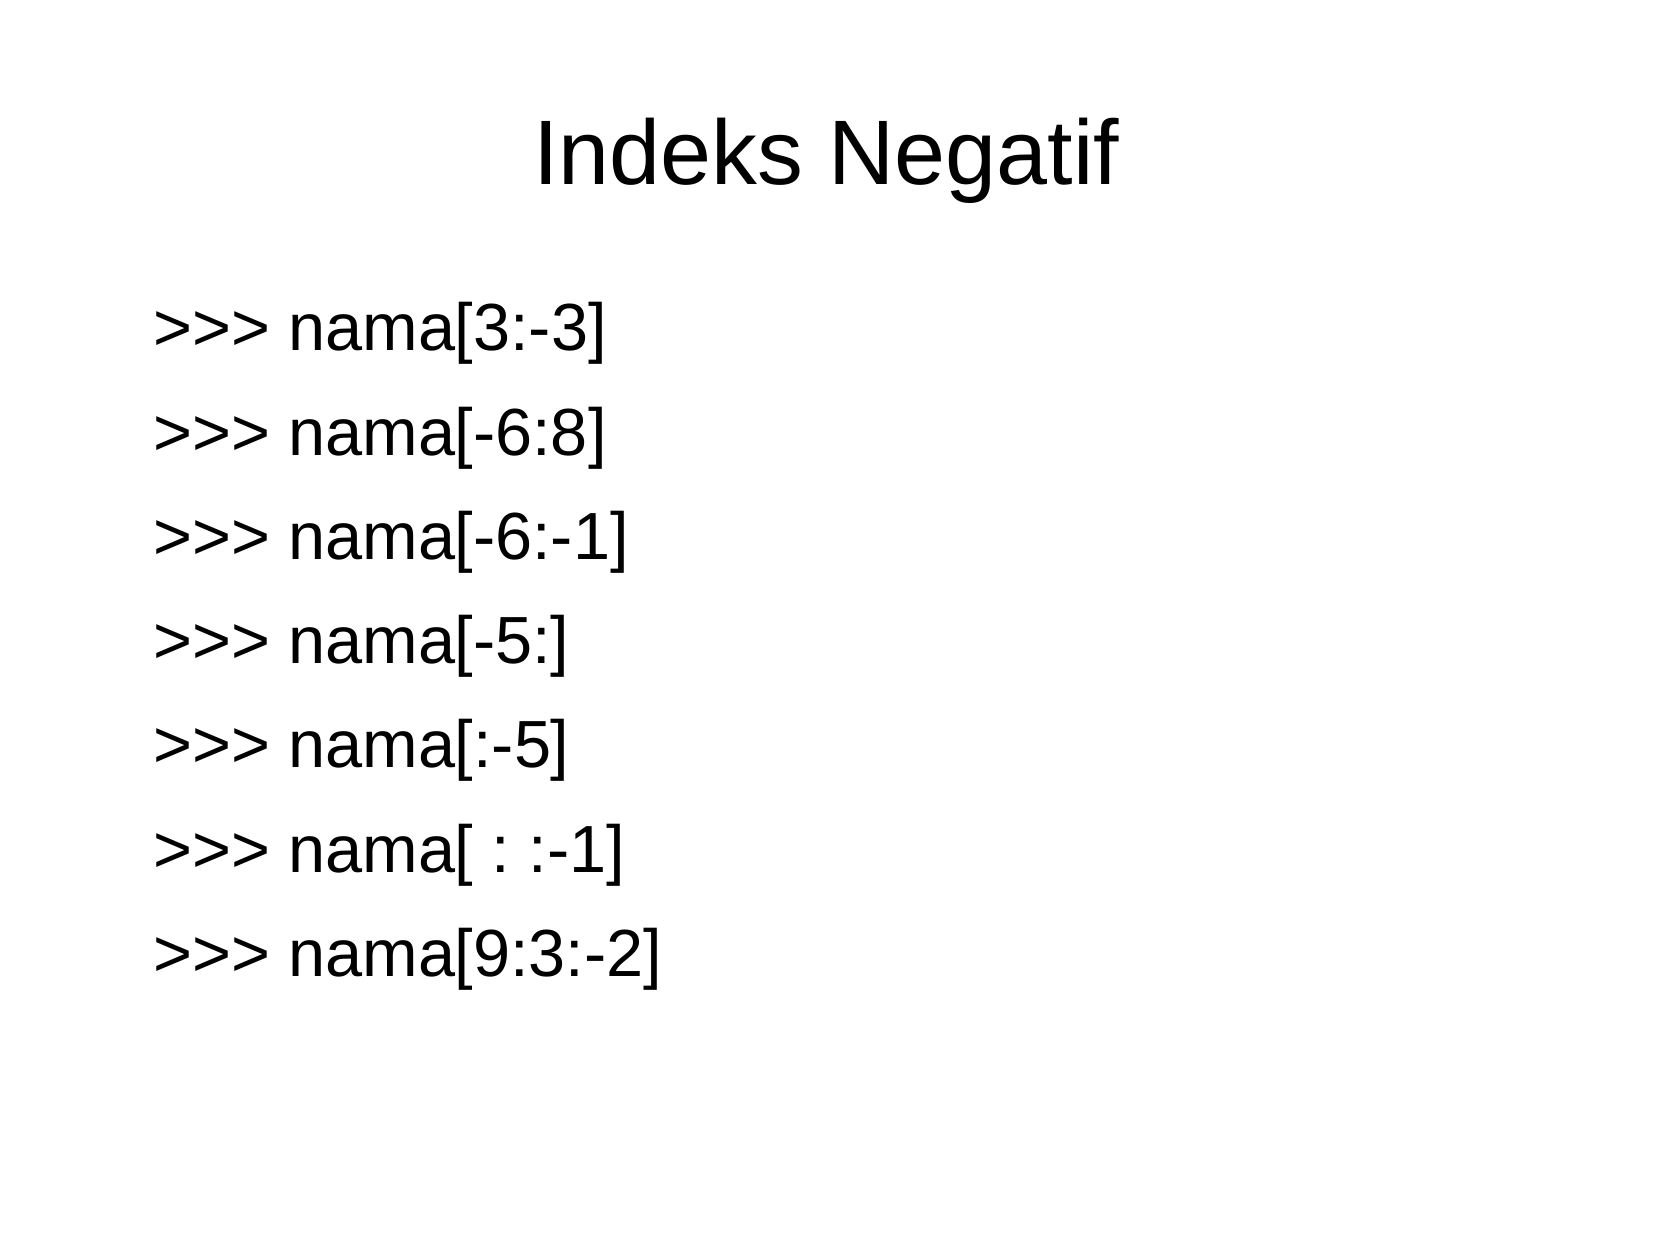

# Indeks Negatif
>>> nama[3:-3]
>>> nama[-6:8]
>>> nama[-6:-1]
>>> nama[-5:]
>>> nama[:-5]
>>> nama[ : :-1]
>>> nama[9:3:-2]